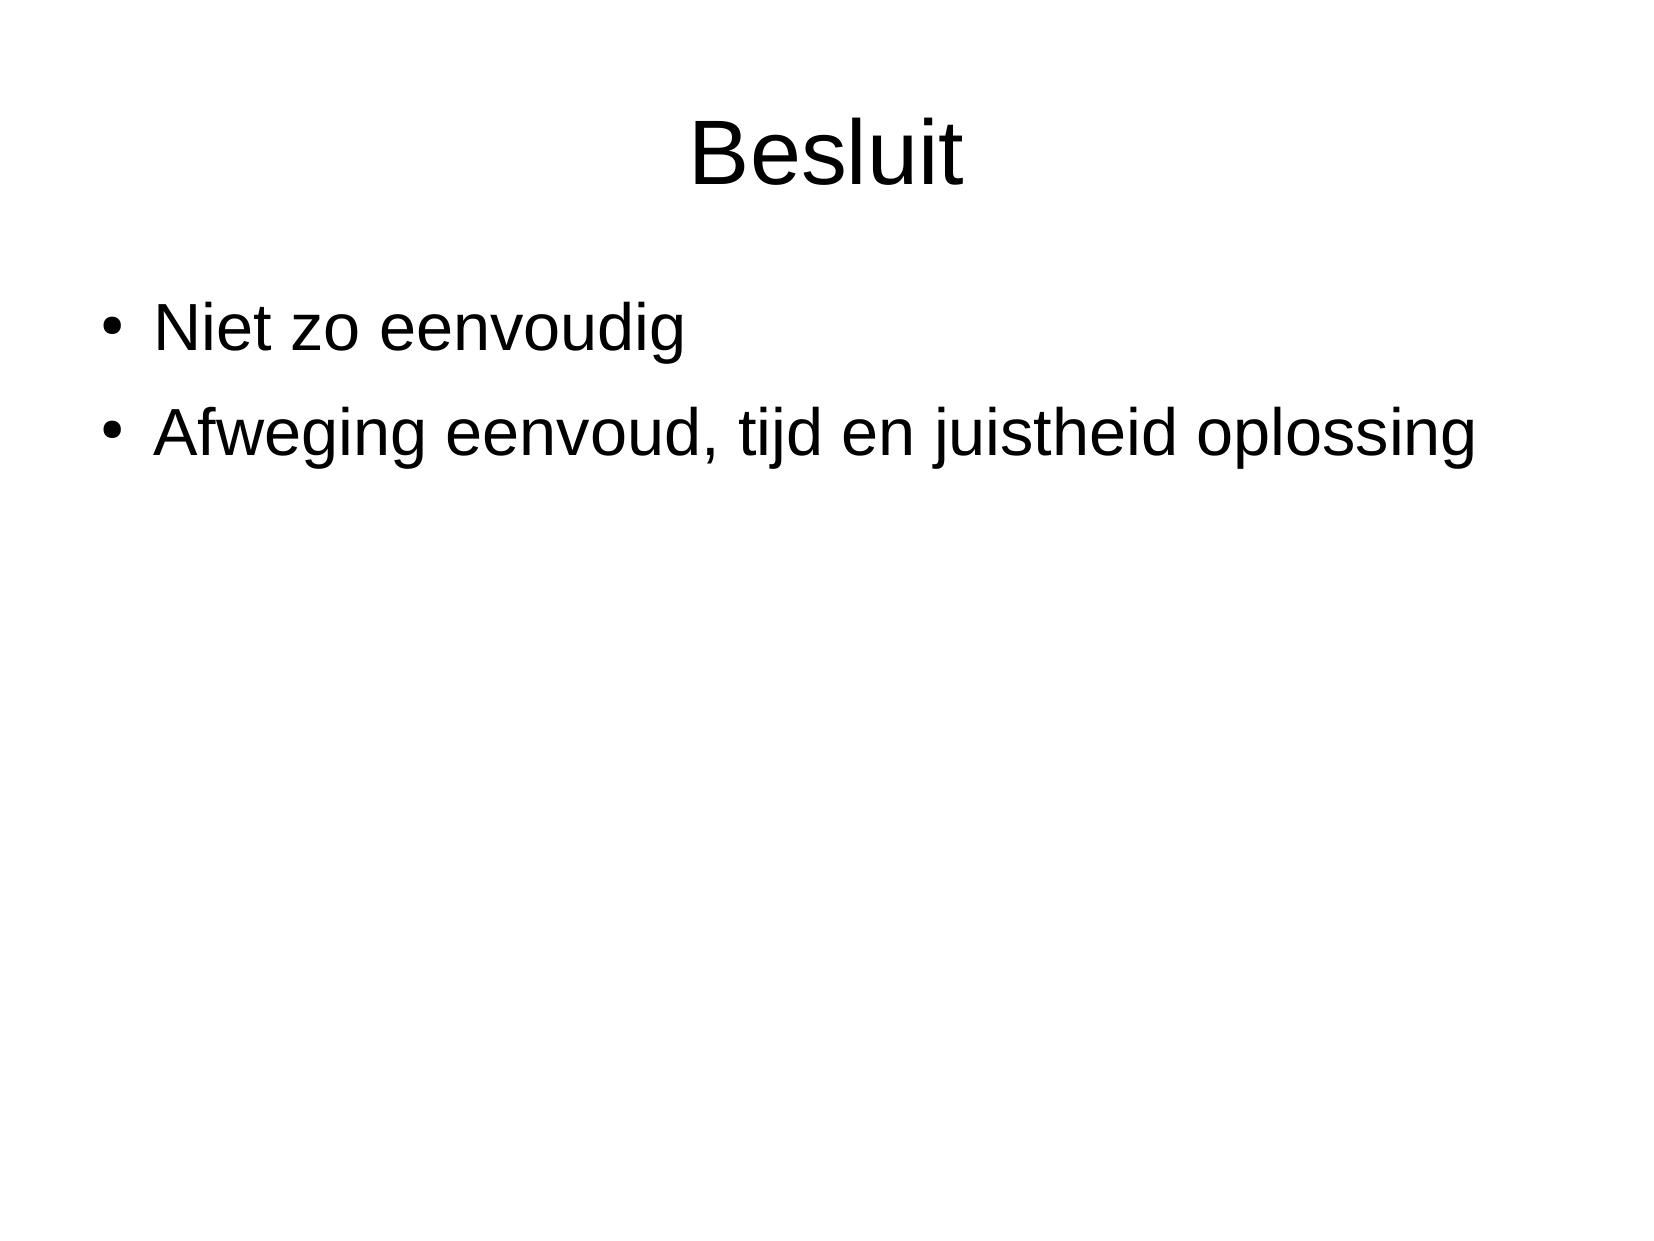

# Besluit
Niet zo eenvoudig
Afweging eenvoud, tijd en juistheid oplossing